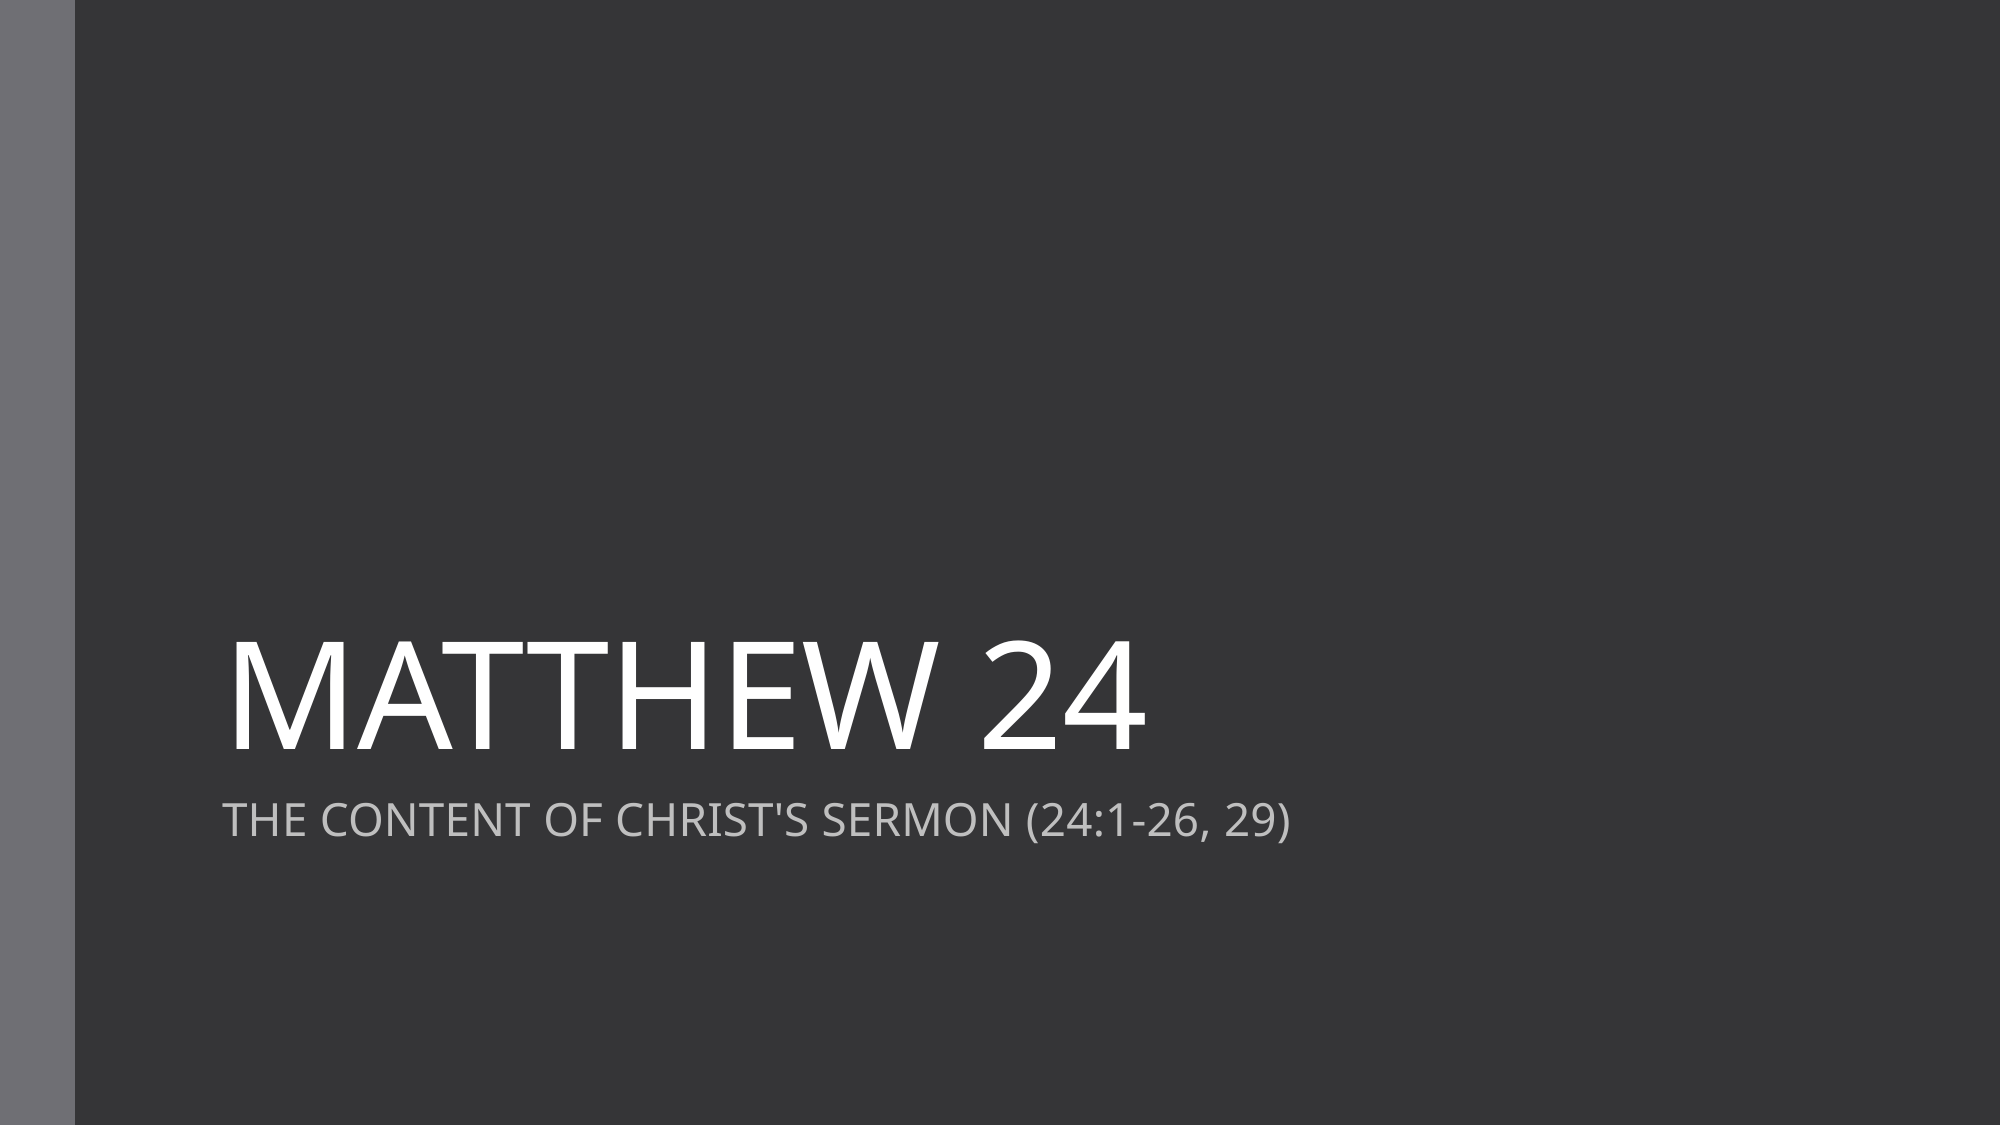

# MATTHEW 24
THE CONTENT OF CHRIST'S SERMON (24:1-26, 29)